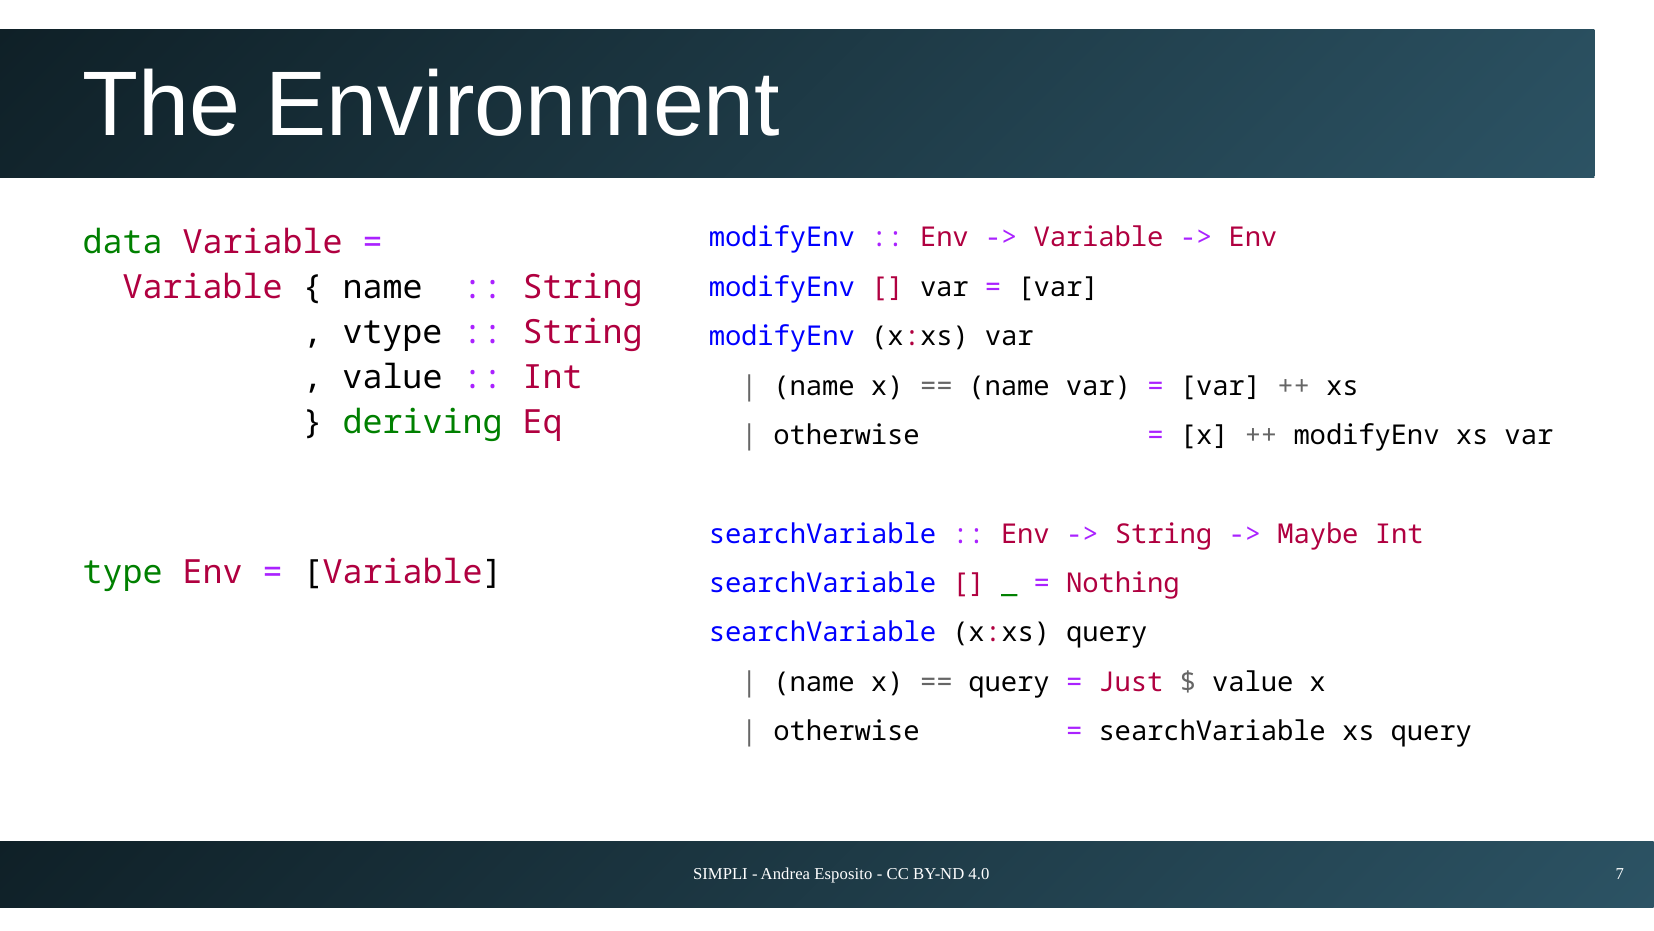

# The Environment
data Variable =
 Variable { name :: String
 , vtype :: String
 , value :: Int
 } deriving Eq
type Env = [Variable]
modifyEnv :: Env -> Variable -> Env
modifyEnv [] var = [var]
modifyEnv (x:xs) var
 | (name x) == (name var) = [var] ++ xs
 | otherwise = [x] ++ modifyEnv xs var
searchVariable :: Env -> String -> Maybe Int
searchVariable [] _ = Nothing
searchVariable (x:xs) query
 | (name x) == query = Just $ value x
 | otherwise = searchVariable xs query
SIMPLI - Andrea Esposito - CC BY-ND 4.0
7